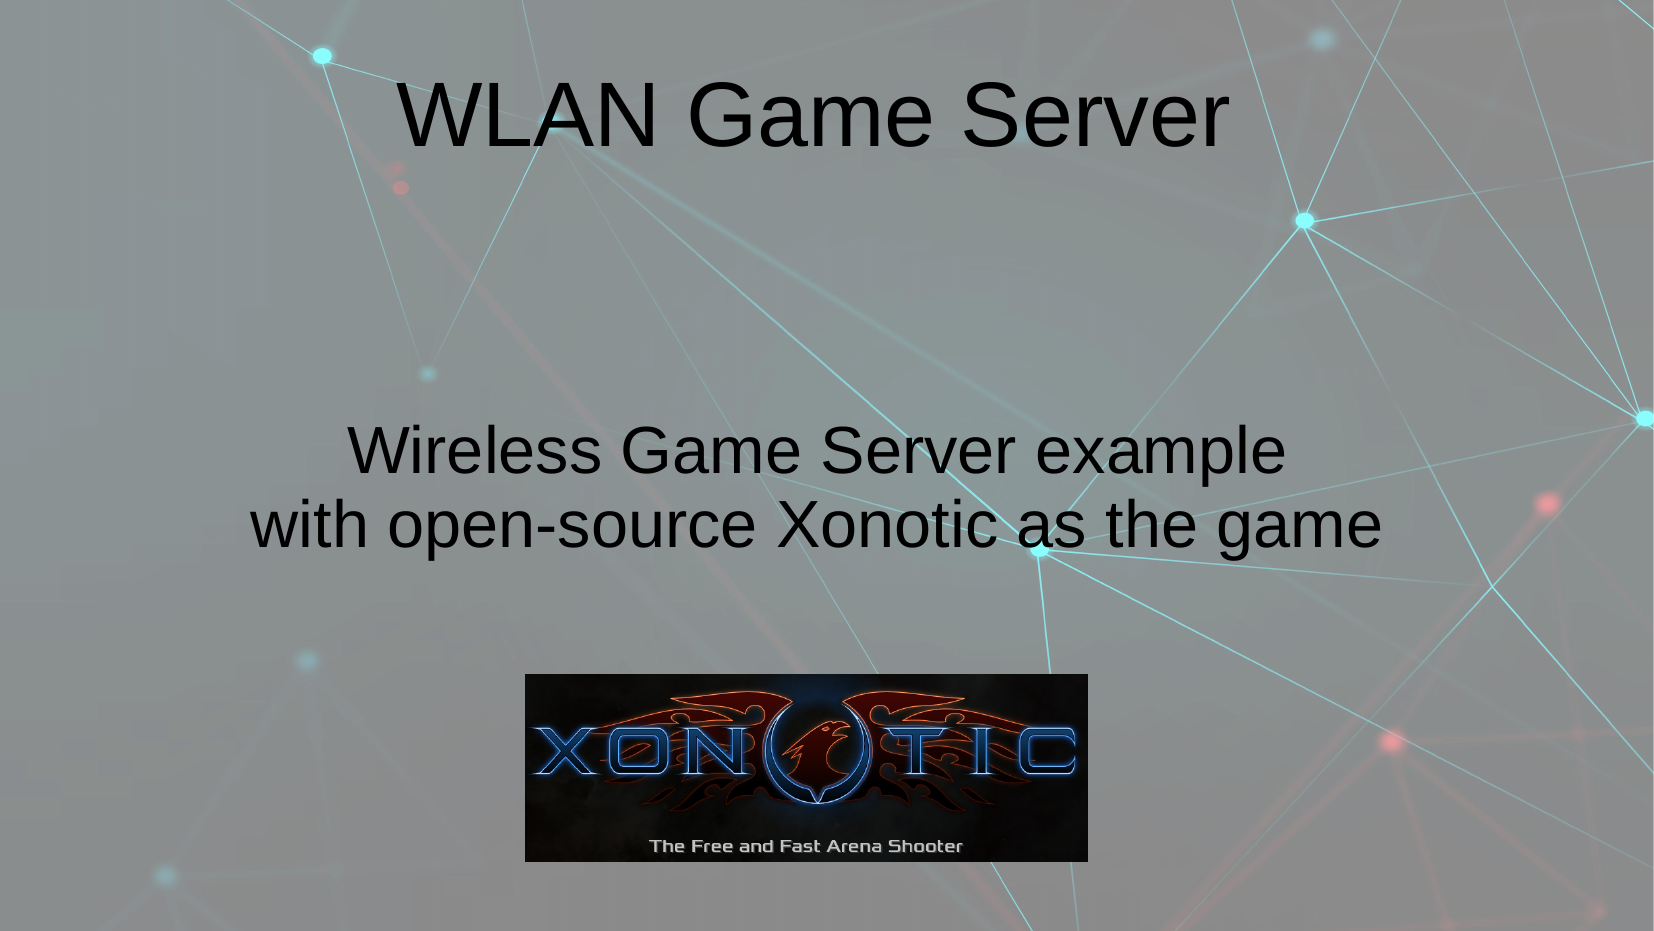

# WLAN Game Server
Wireless Game Server example
with open-source Xonotic as the game